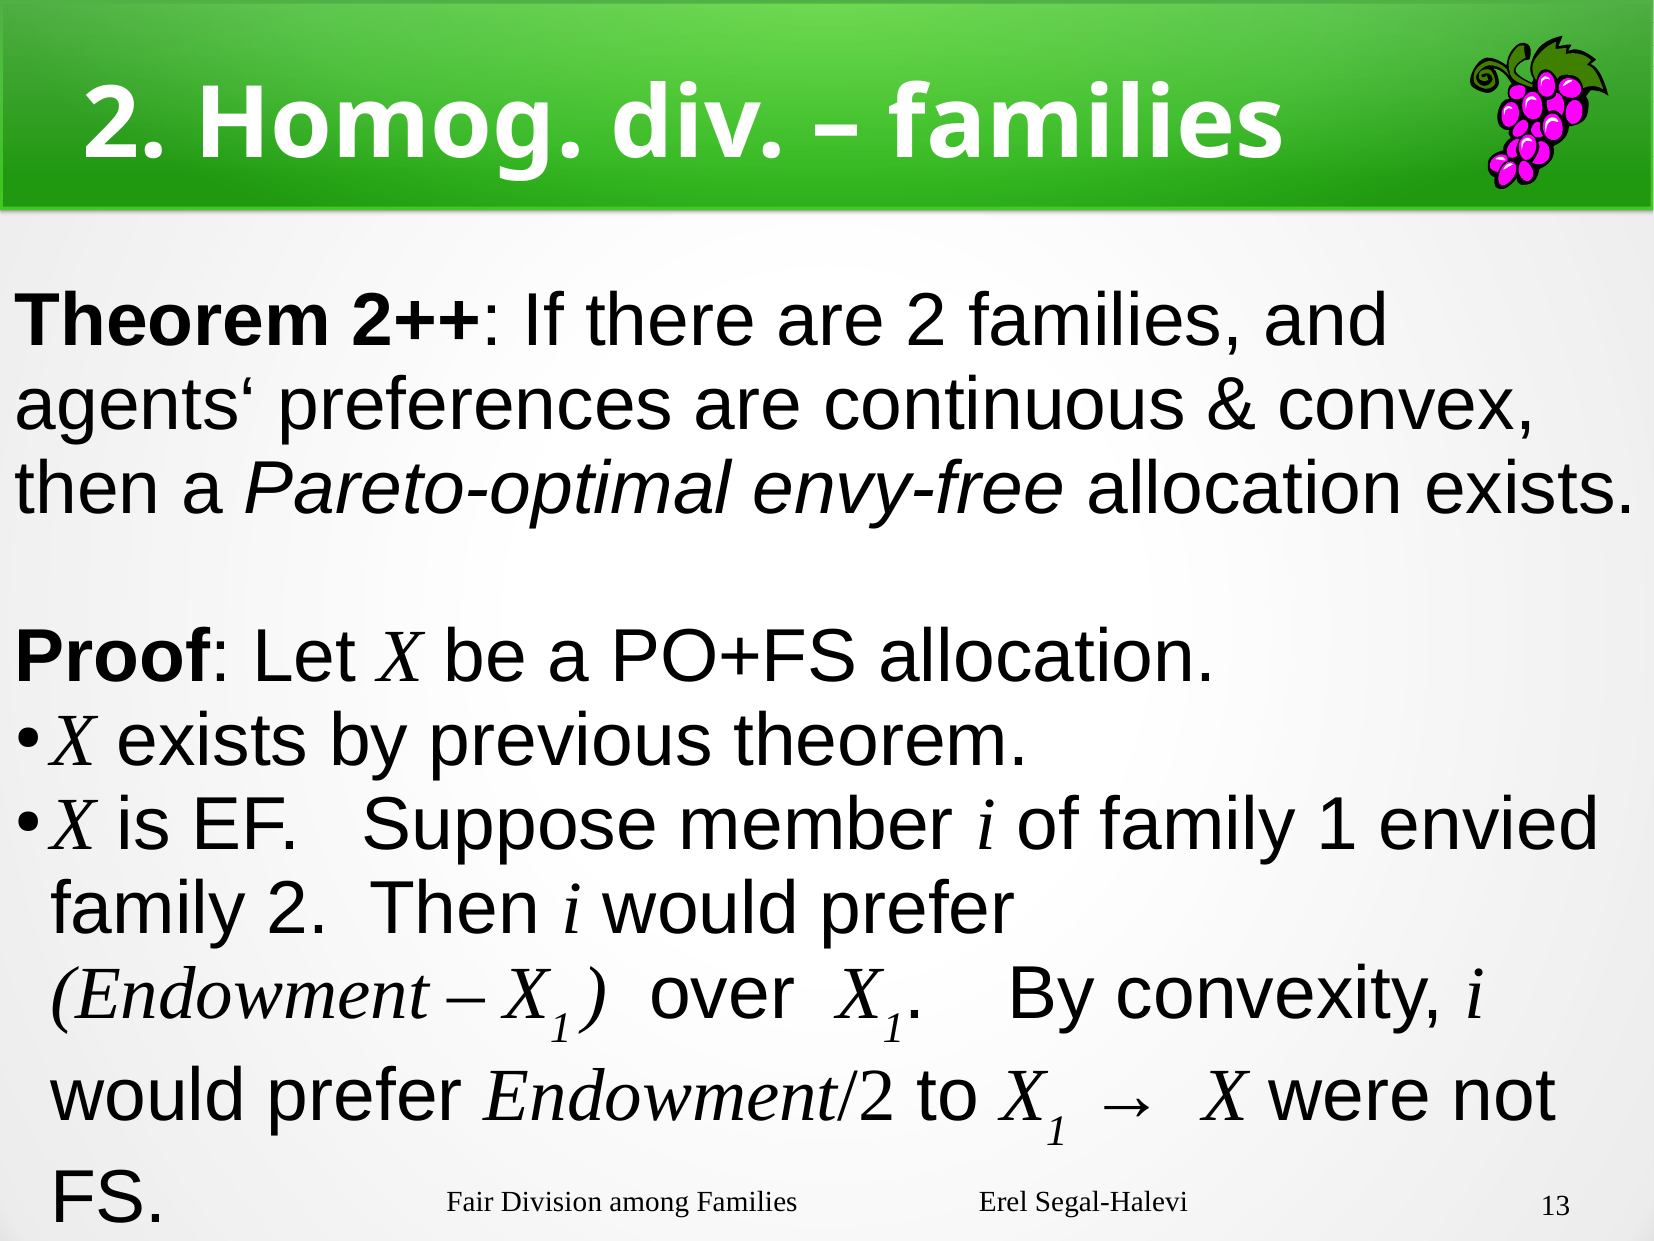

2. Homog. div. – families
#
Theorem 2++: If there are 2 families, and agents‘ preferences are continuous & convex, then a Pareto-optimal envy-free allocation exists.
Proof: Let X be a PO+FS allocation.
X exists by previous theorem.
X is EF. Suppose member i of family 1 envied family 2. Then i would prefer
(Endowment – X1 ) over X1. By convexity, i would prefer Endowment/2 to X1 → X were not FS.
Fair Division among Families Erel Segal-Halevi
13